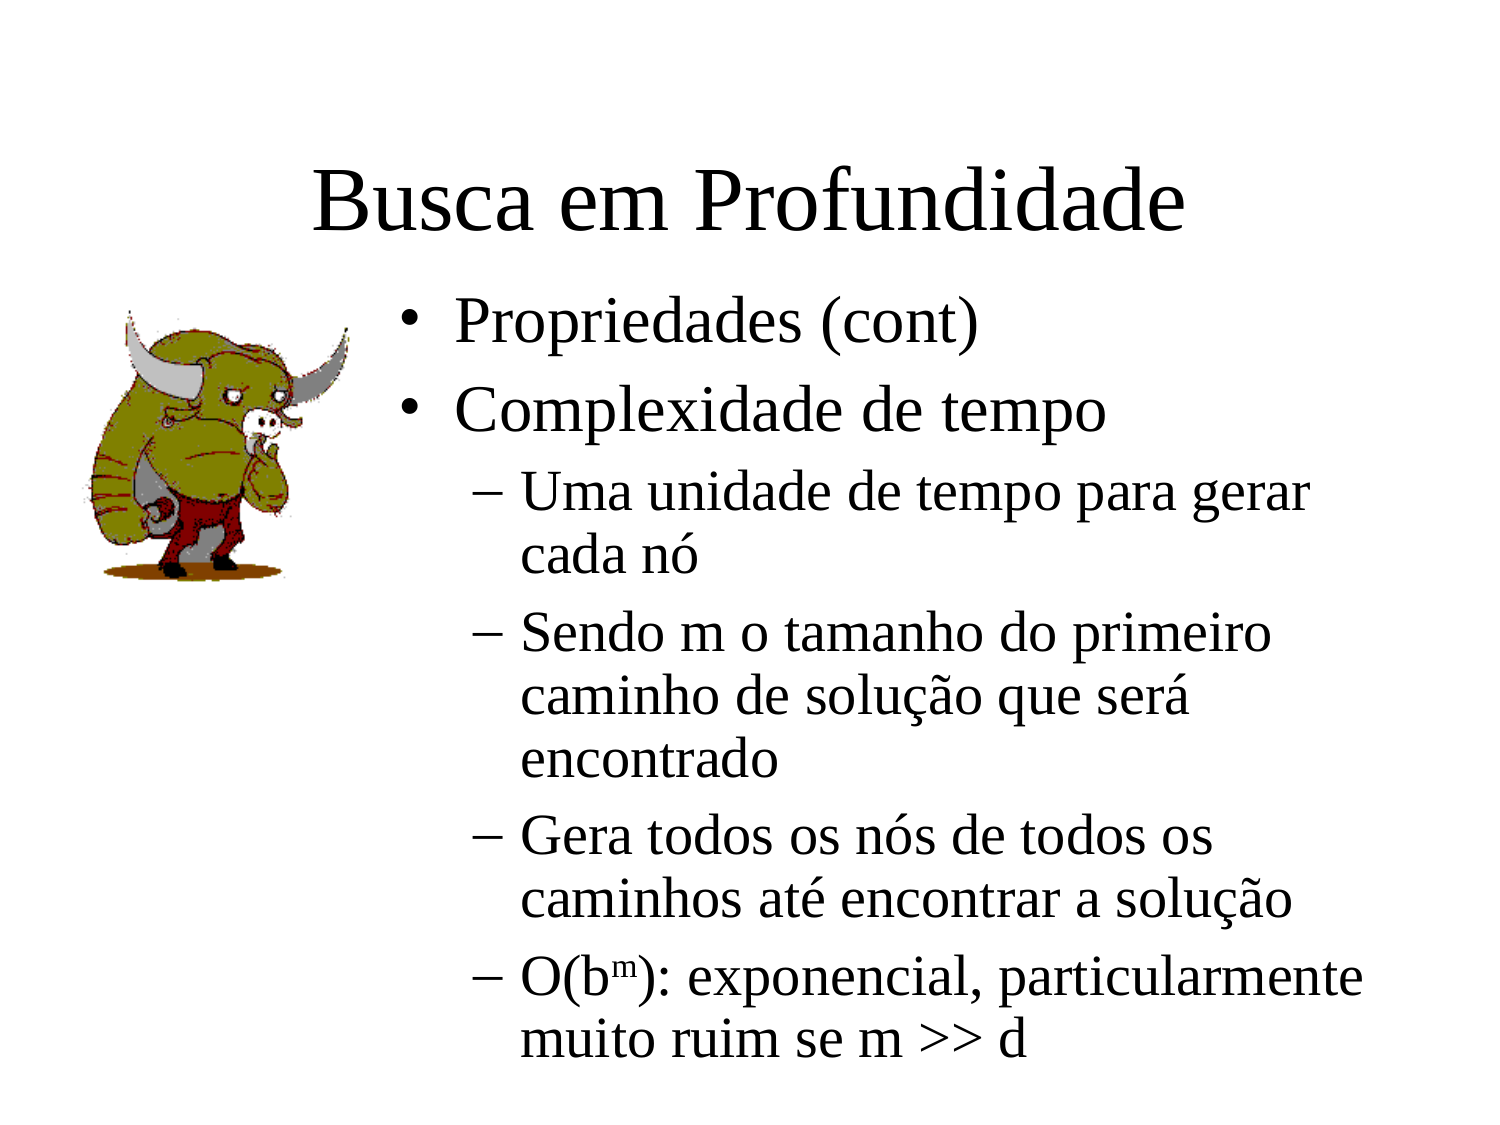

Busca em Profundidade
# Propriedades (cont)
Complexidade de tempo
Uma unidade de tempo para gerar cada nó
Sendo m o tamanho do primeiro caminho de solução que será encontrado
Gera todos os nós de todos os caminhos até encontrar a solução
O(bm): exponencial, particularmente muito ruim se m >> d